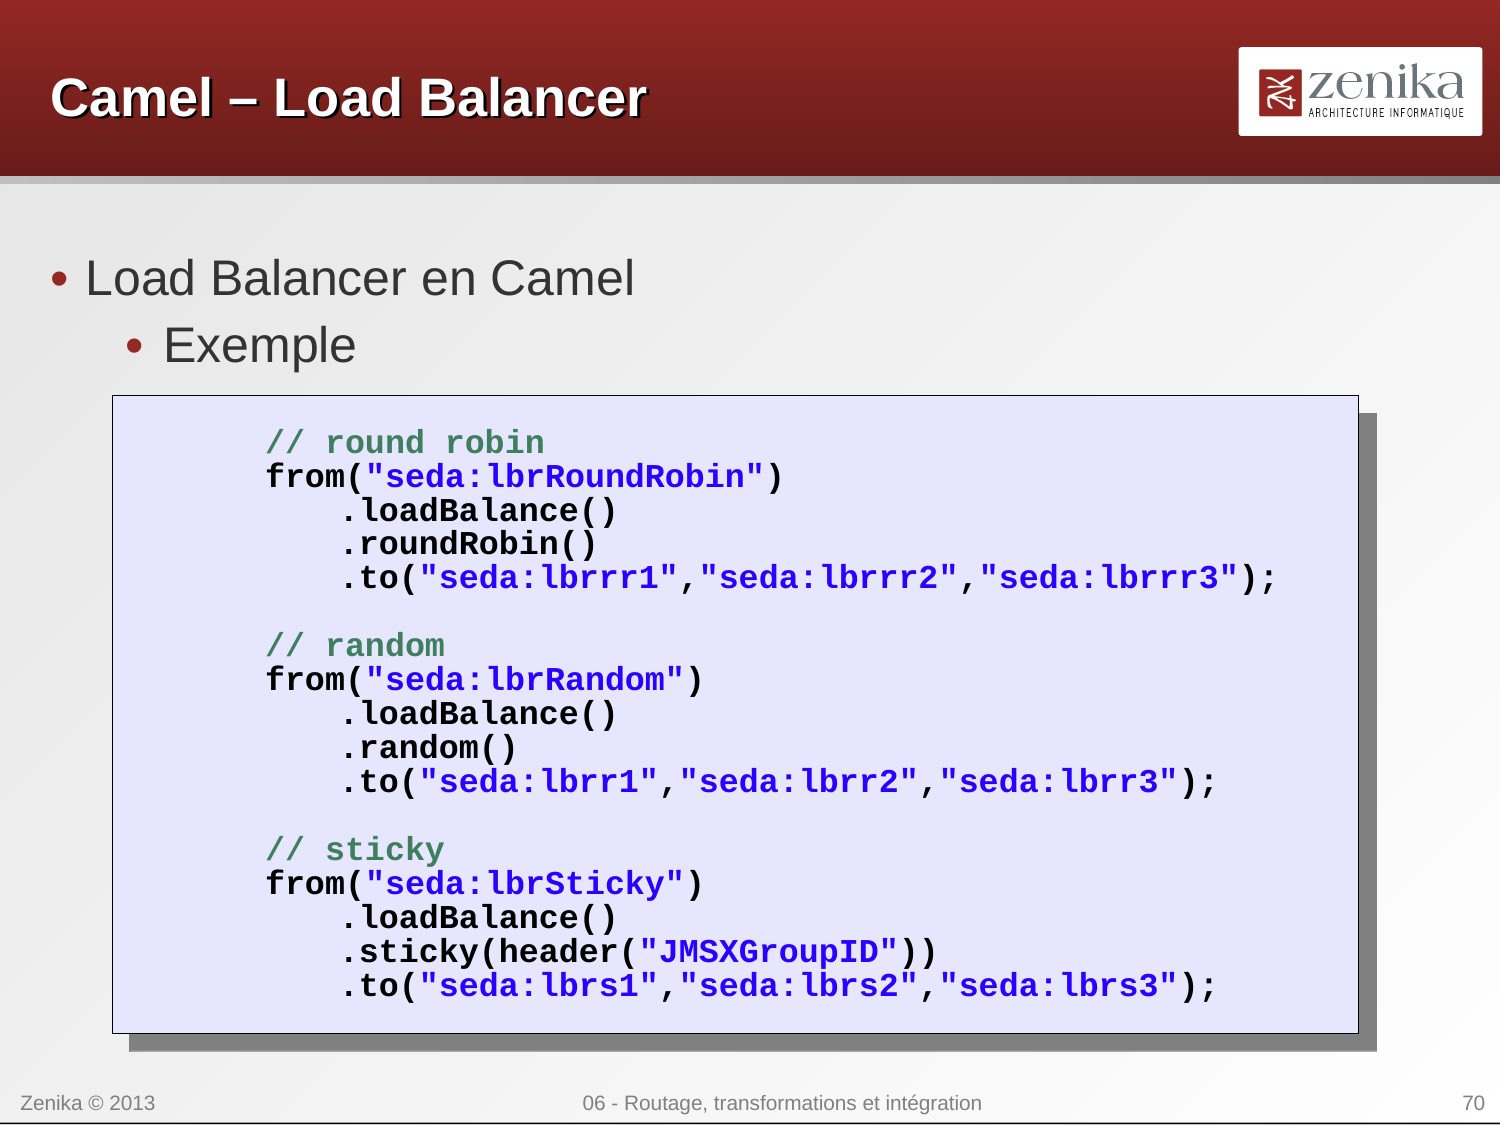

# Camel – Load Balancer
Load Balancer en Camel
Exemple
	// round robin
	from("seda:lbrRoundRobin")
		.loadBalance()
		.roundRobin()
		.to("seda:lbrrr1","seda:lbrrr2","seda:lbrrr3");
	// random
	from("seda:lbrRandom")
		.loadBalance()
		.random()
		.to("seda:lbrr1","seda:lbrr2","seda:lbrr3");
	// sticky
	from("seda:lbrSticky")
		.loadBalance()
		.sticky(header("JMSXGroupID"))
		.to("seda:lbrs1","seda:lbrs2","seda:lbrs3");